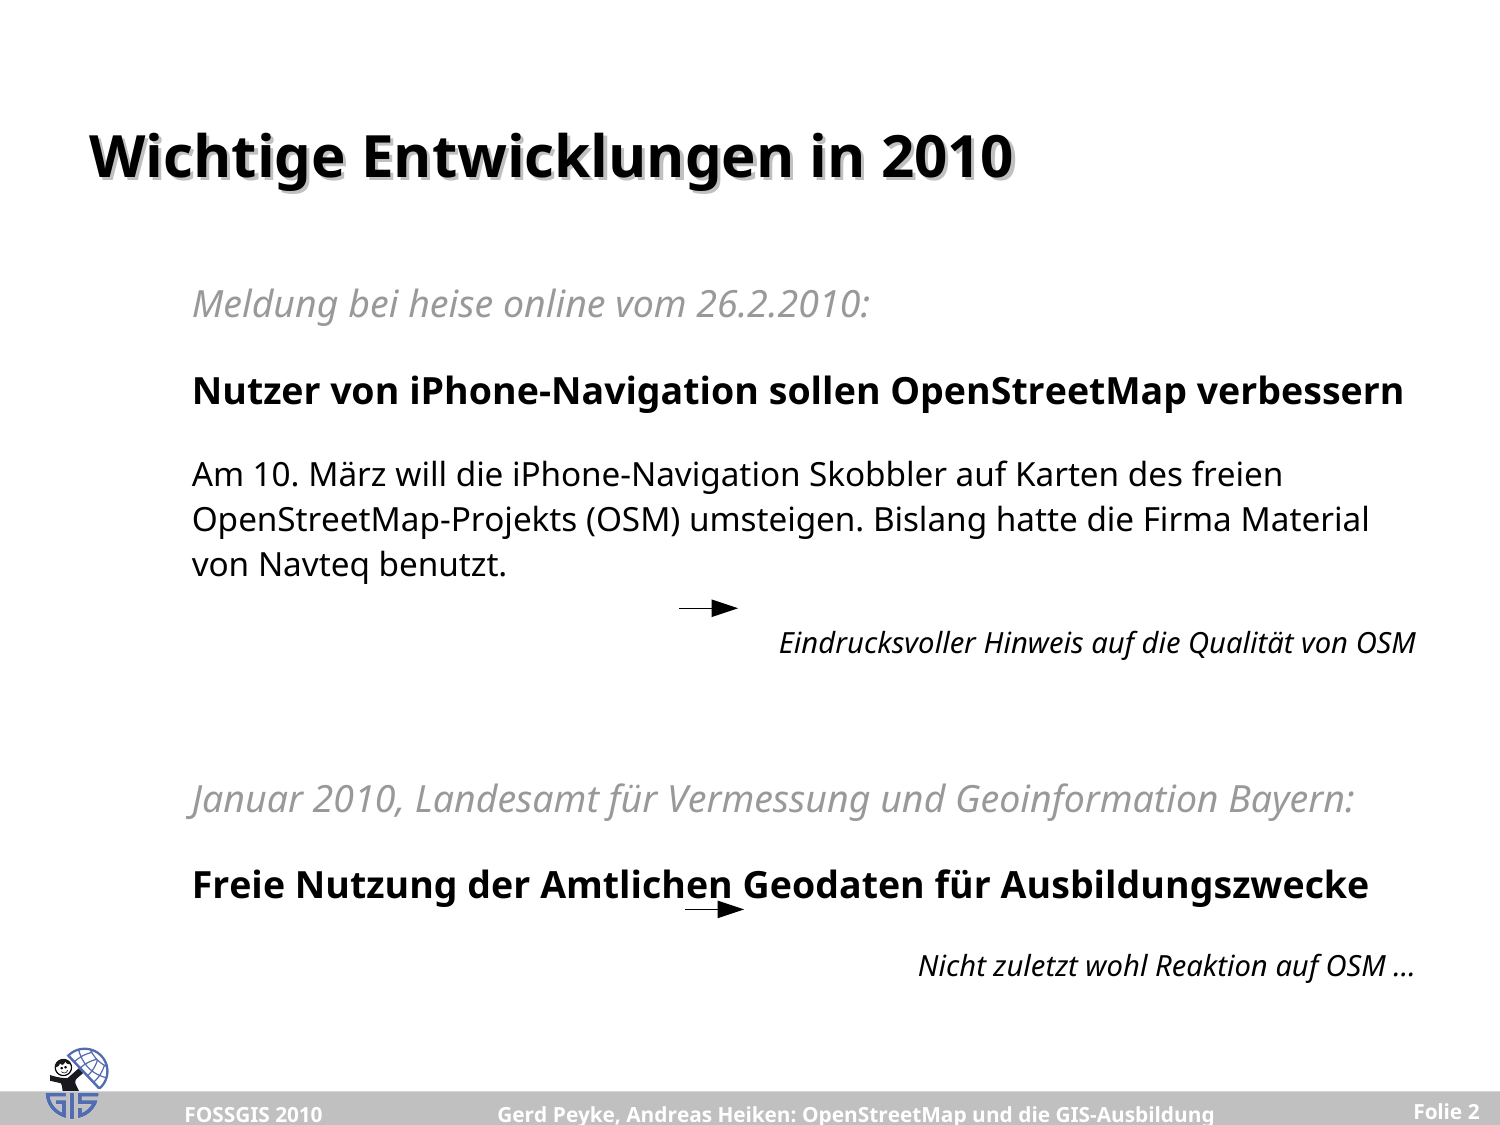

# Wichtige Entwicklungen in 2010
Meldung bei heise online vom 26.2.2010:
Nutzer von iPhone-Navigation sollen OpenStreetMap verbessern
Am 10. März will die iPhone-Navigation Skobbler auf Karten des freien OpenStreetMap-Projekts (OSM) umsteigen. Bislang hatte die Firma Material von Navteq benutzt.
Eindrucksvoller Hinweis auf die Qualität von OSM
Januar 2010, Landesamt für Vermessung und Geoinformation Bayern:
Freie Nutzung der Amtlichen Geodaten für Ausbildungszwecke
Nicht zuletzt wohl Reaktion auf OSM ...
2
17. Februar 2010
Mündliche Promotionsprüfung - Heiken